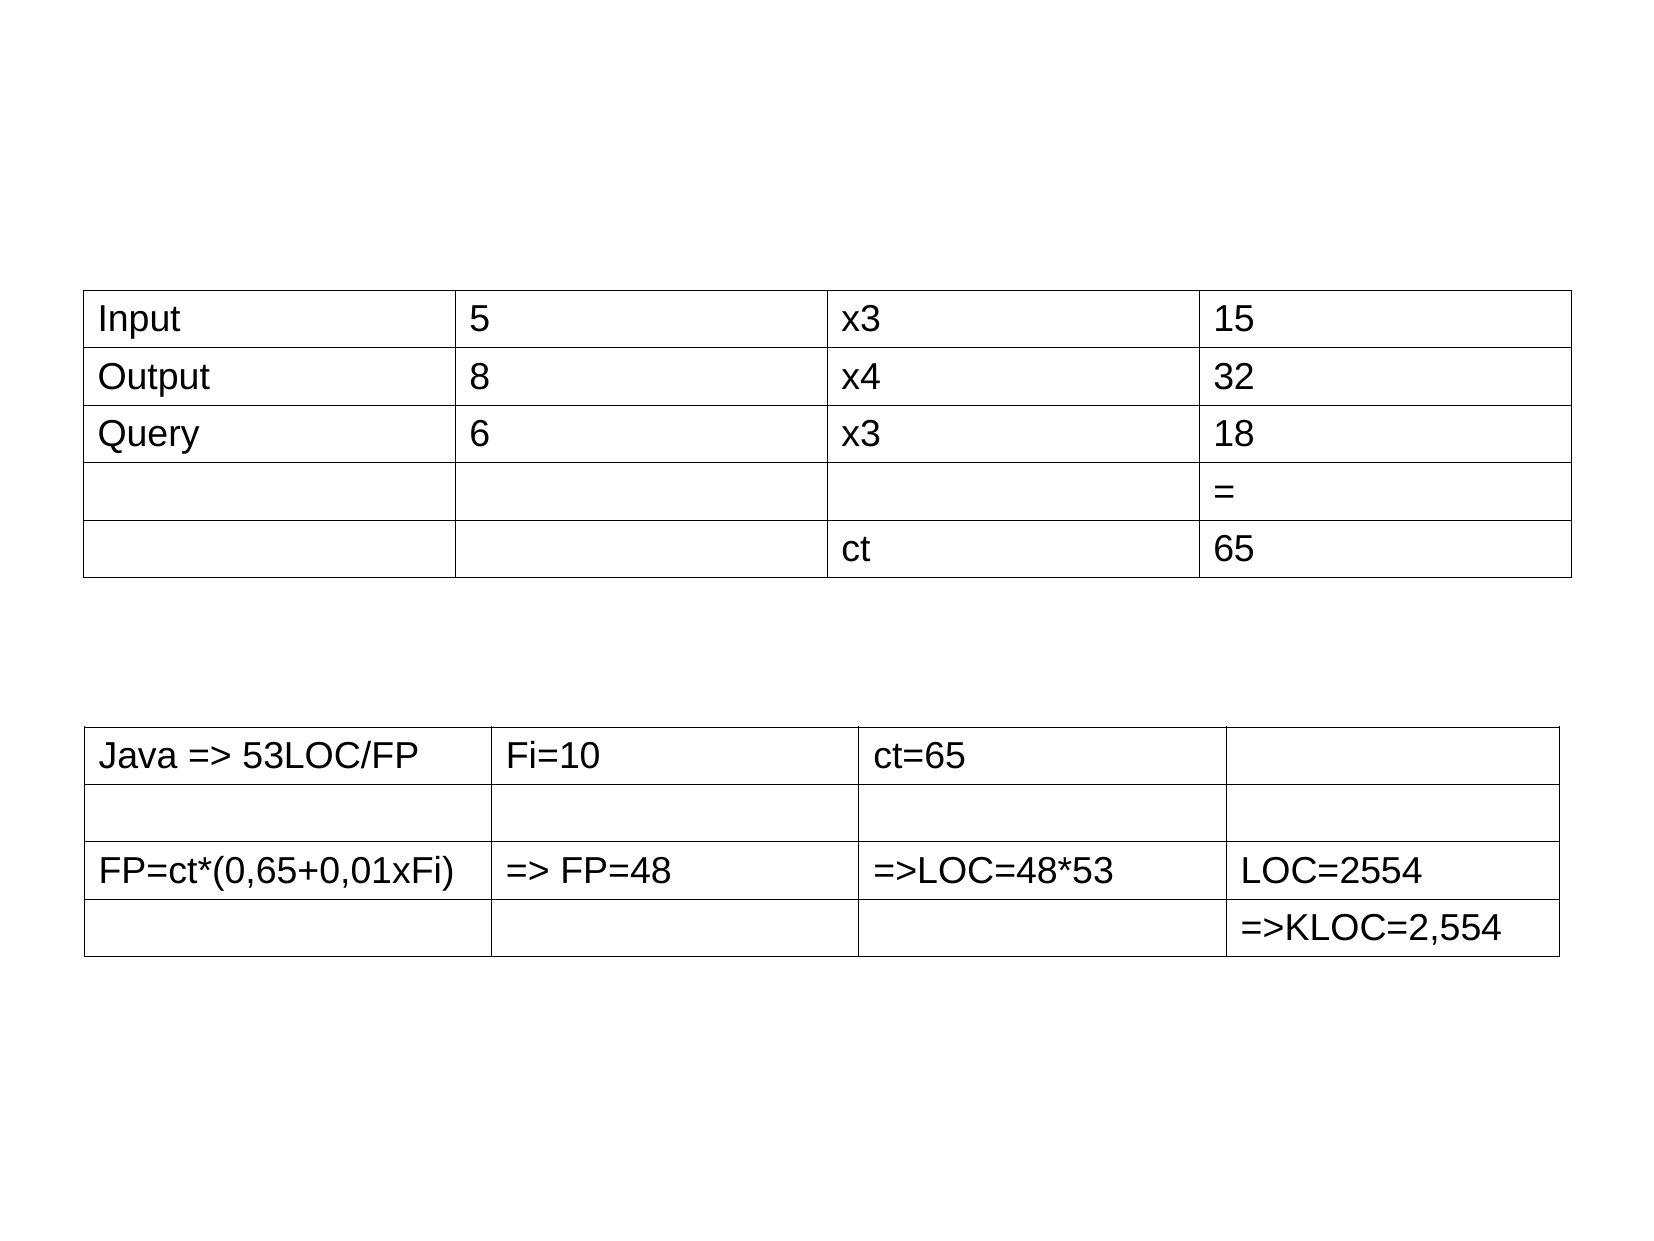

#
| Input | 5 | x3 | 15 |
| --- | --- | --- | --- |
| Output | 8 | x4 | 32 |
| Query | 6 | x3 | 18 |
| | | | = |
| | | ct | 65 |
| Java => 53LOC/FP | Fi=10 | ct=65 | |
| --- | --- | --- | --- |
| | | | |
| FP=ct\*(0,65+0,01xFi) | => FP=48 | =>LOC=48\*53 | LOC=2554 |
| | | | =>KLOC=2,554 |